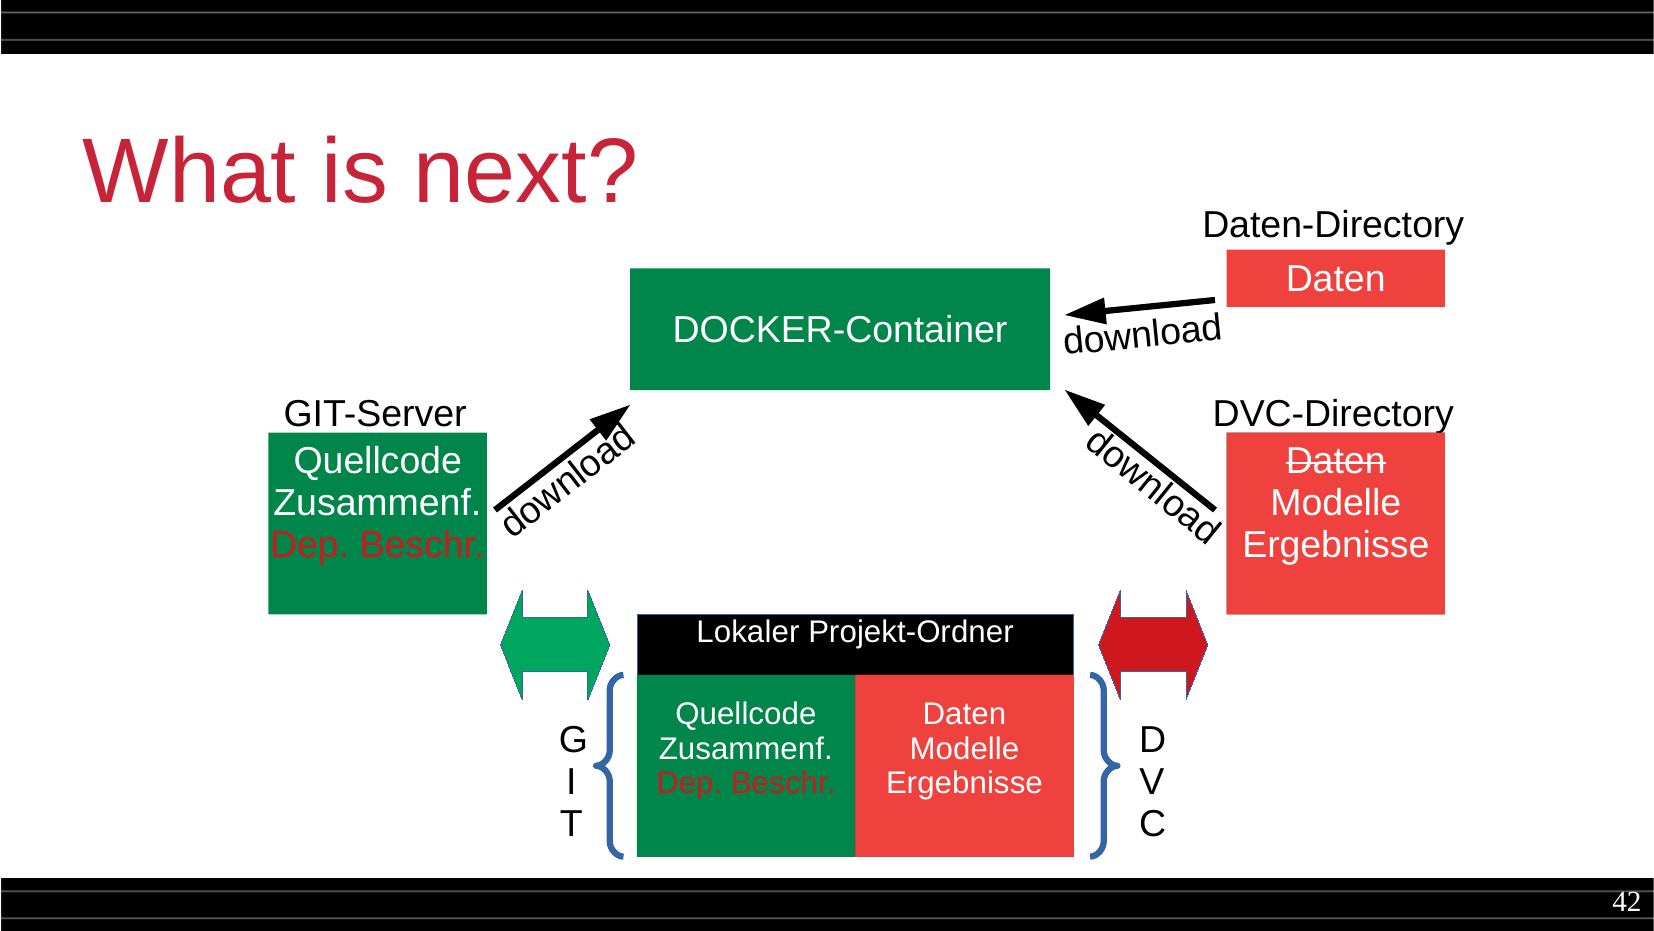

# What is next?
Daten-Directory
Daten
DOCKER-Container
 download
GIT-Server
DVC-Directory
download
Quellcode
Zusammenf.
Dep. Beschr.
Quellcode
Zusammenf.
Dep. Beschr.
Daten
Modelle
Ergebnisse
 download
Lokaler Projekt-Ordner
Quellcode
Zusammenf.
Dep. Beschr.
Daten
Modelle
Ergebnisse
Daten
Modelle
Ergebnisse
GIT
DVC